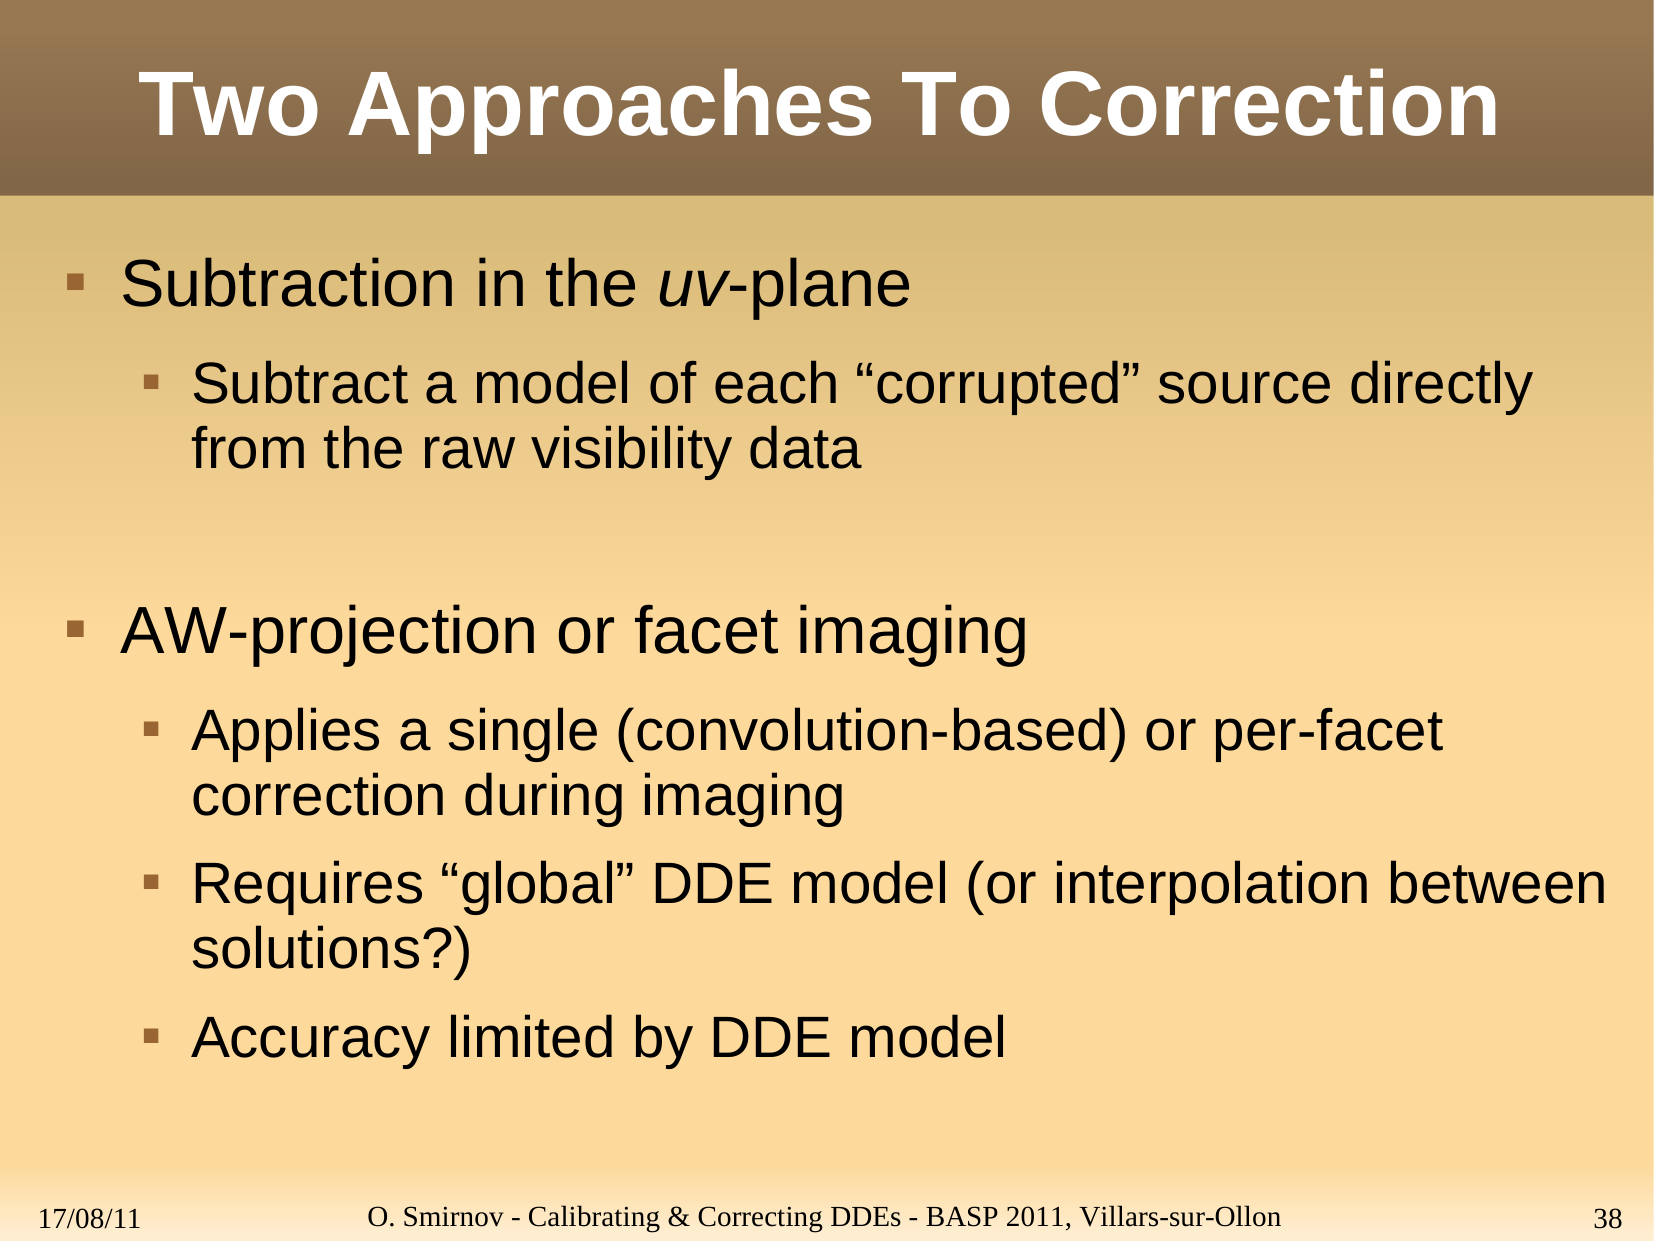

# Two Approaches To Correction
Subtraction in the uv-plane
Subtract a model of each “corrupted” source directly from the raw visibility data
AW-projection or facet imaging
Applies a single (convolution-based) or per-facet correction during imaging
Requires “global” DDE model (or interpolation between solutions?)
Accuracy limited by DDE model
O. Smirnov - Calibrating & Correcting DDEs - BASP 2011, Villars-sur-Ollon
17/08/11
38